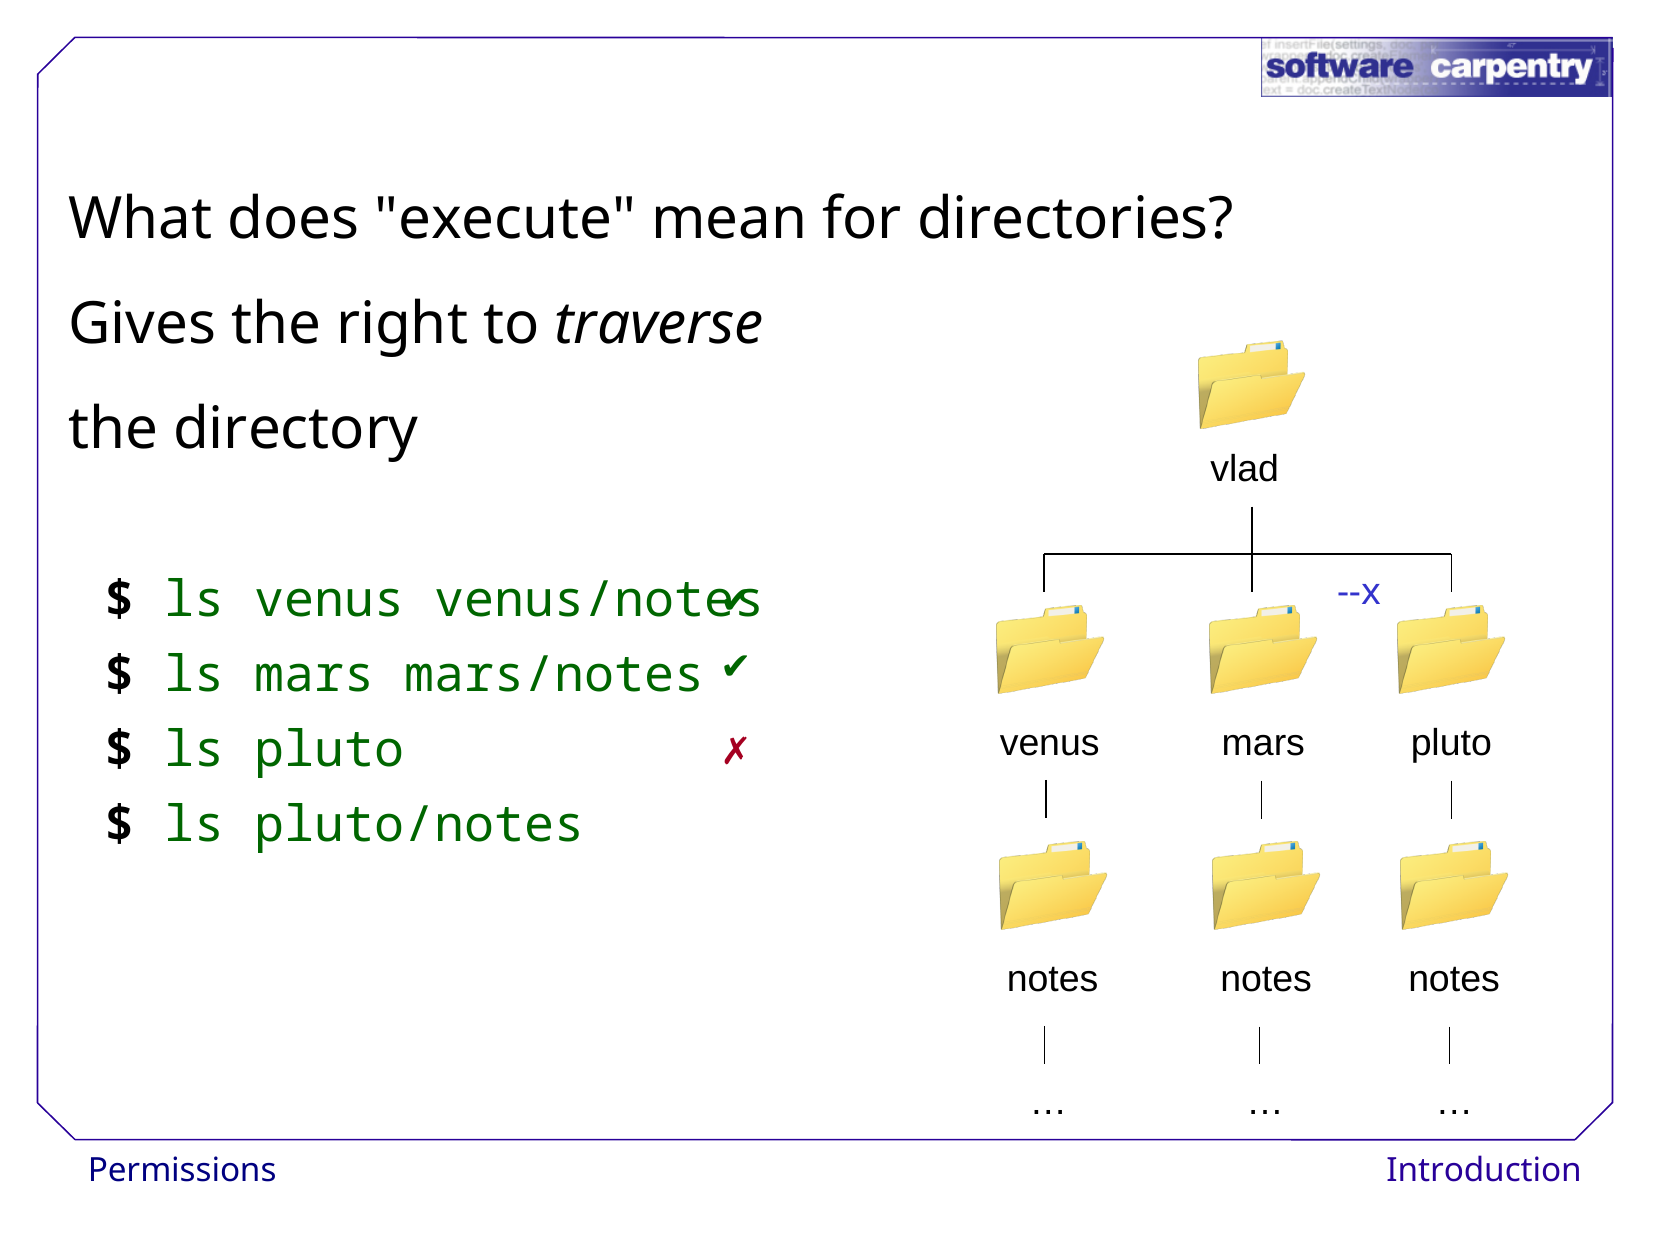

What does "execute" mean for directories?
Gives the right to traverse
the directory
vlad
$ ls venus venus/notes
$ ls mars mars/notes
$ ls pluto
$ ls pluto/notes
--x
✔
venus
mars
pluto
✔
✗
notes
notes
notes
…
…
…